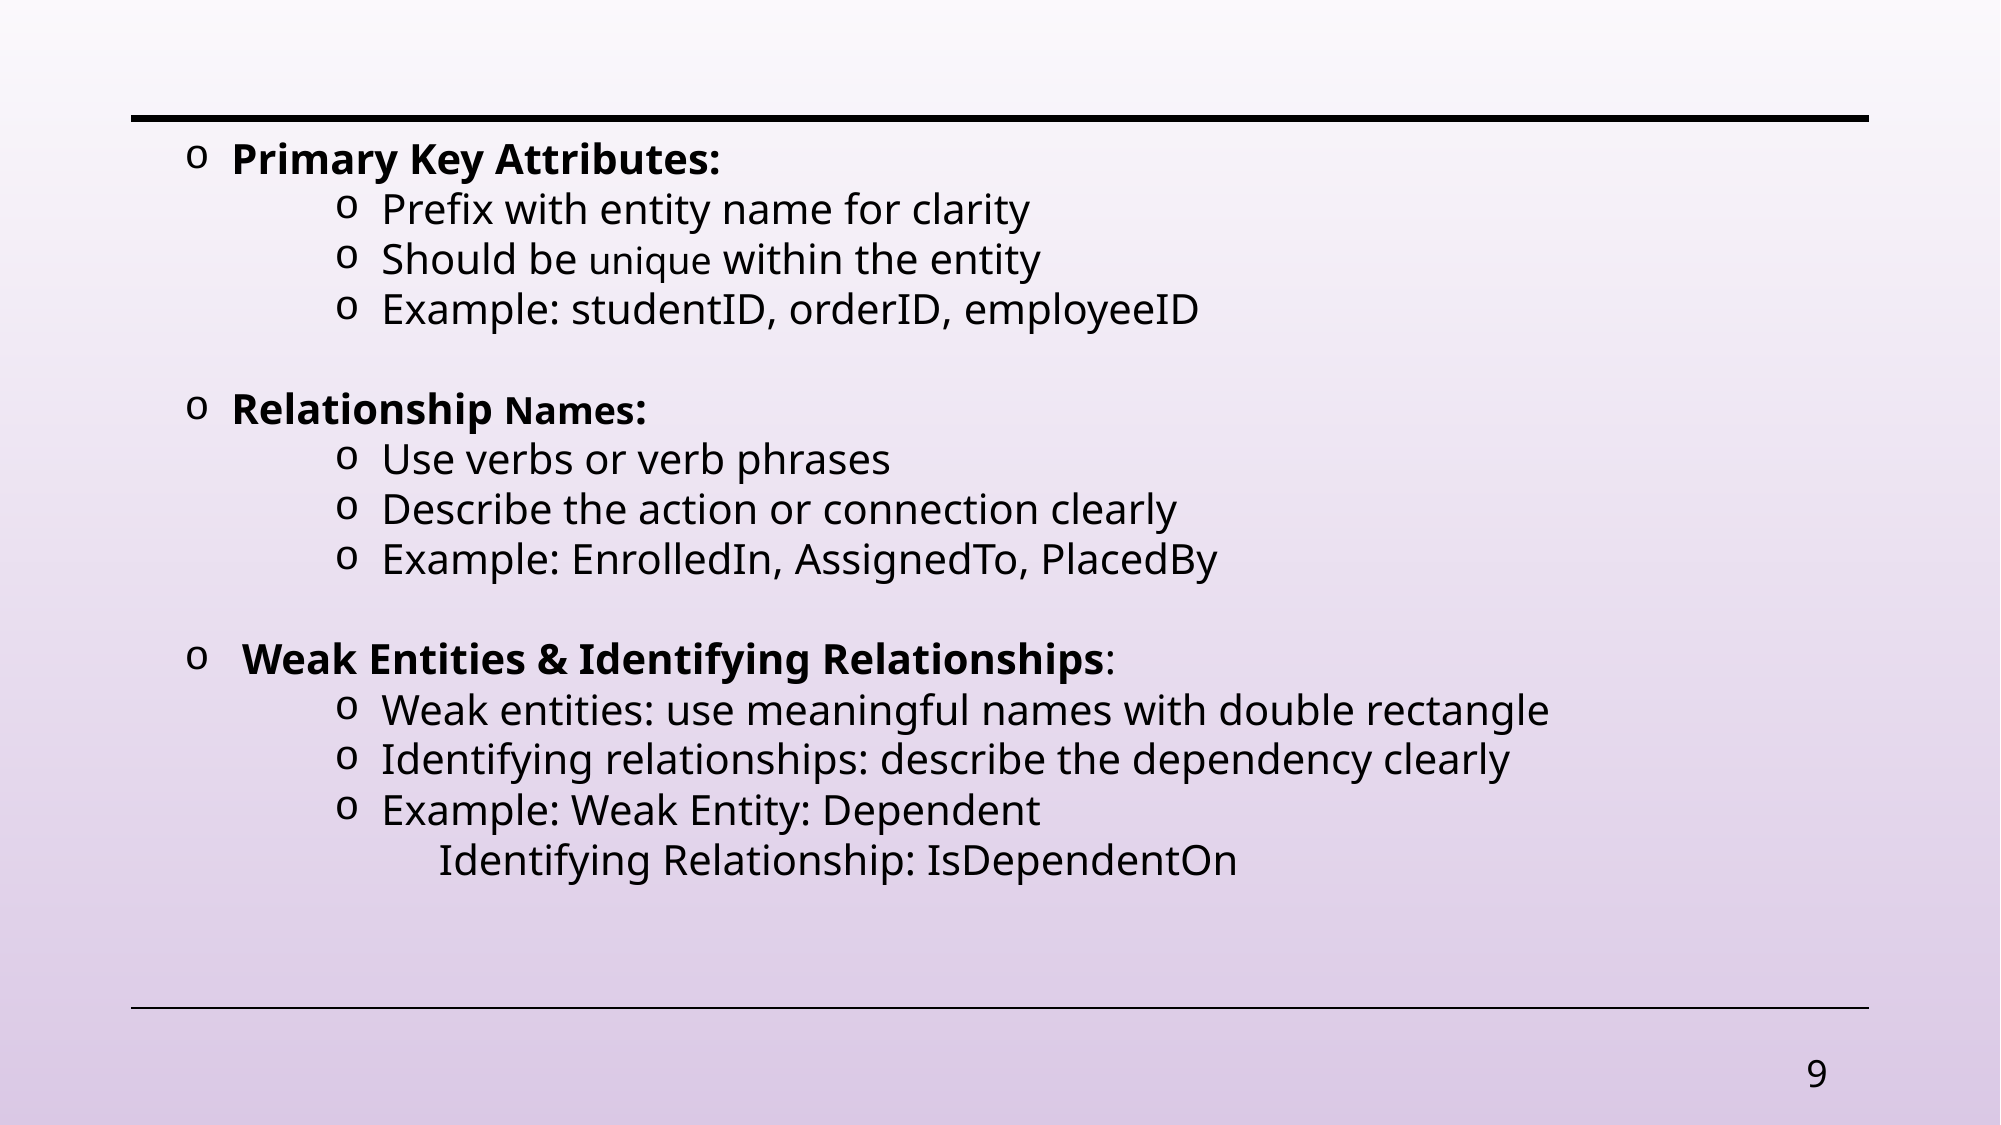

Primary Key Attributes:
Prefix with entity name for clarity
Should be unique within the entity
Example: studentID, orderID, employeeID
Relationship Names:
Use verbs or verb phrases
Describe the action or connection clearly
Example: EnrolledIn, AssignedTo, PlacedBy
 Weak Entities & Identifying Relationships:
Weak entities: use meaningful names with double rectangle
Identifying relationships: describe the dependency clearly
Example: Weak Entity: Dependent
 Identifying Relationship: IsDependentOn